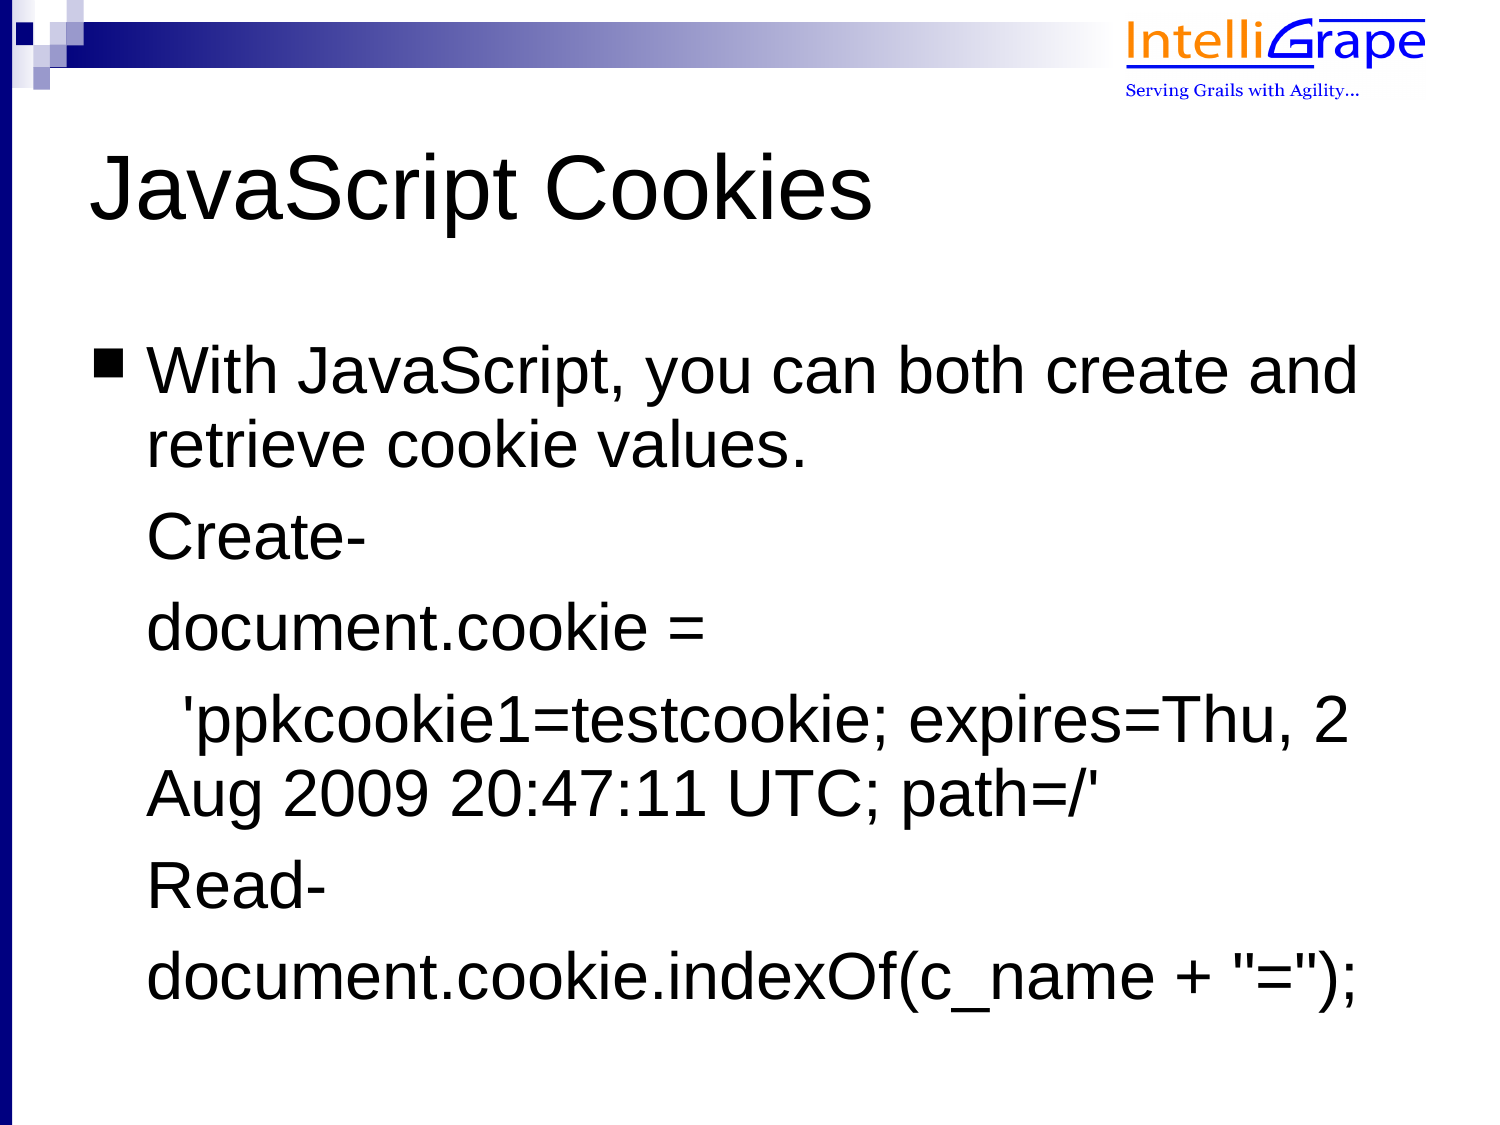

# JavaScript Cookies
With JavaScript, you can both create and retrieve cookie values.
Create-
document.cookie =
 'ppkcookie1=testcookie; expires=Thu, 2 Aug 2009 20:47:11 UTC; path=/'
Read-
document.cookie.indexOf(c_name + "=");